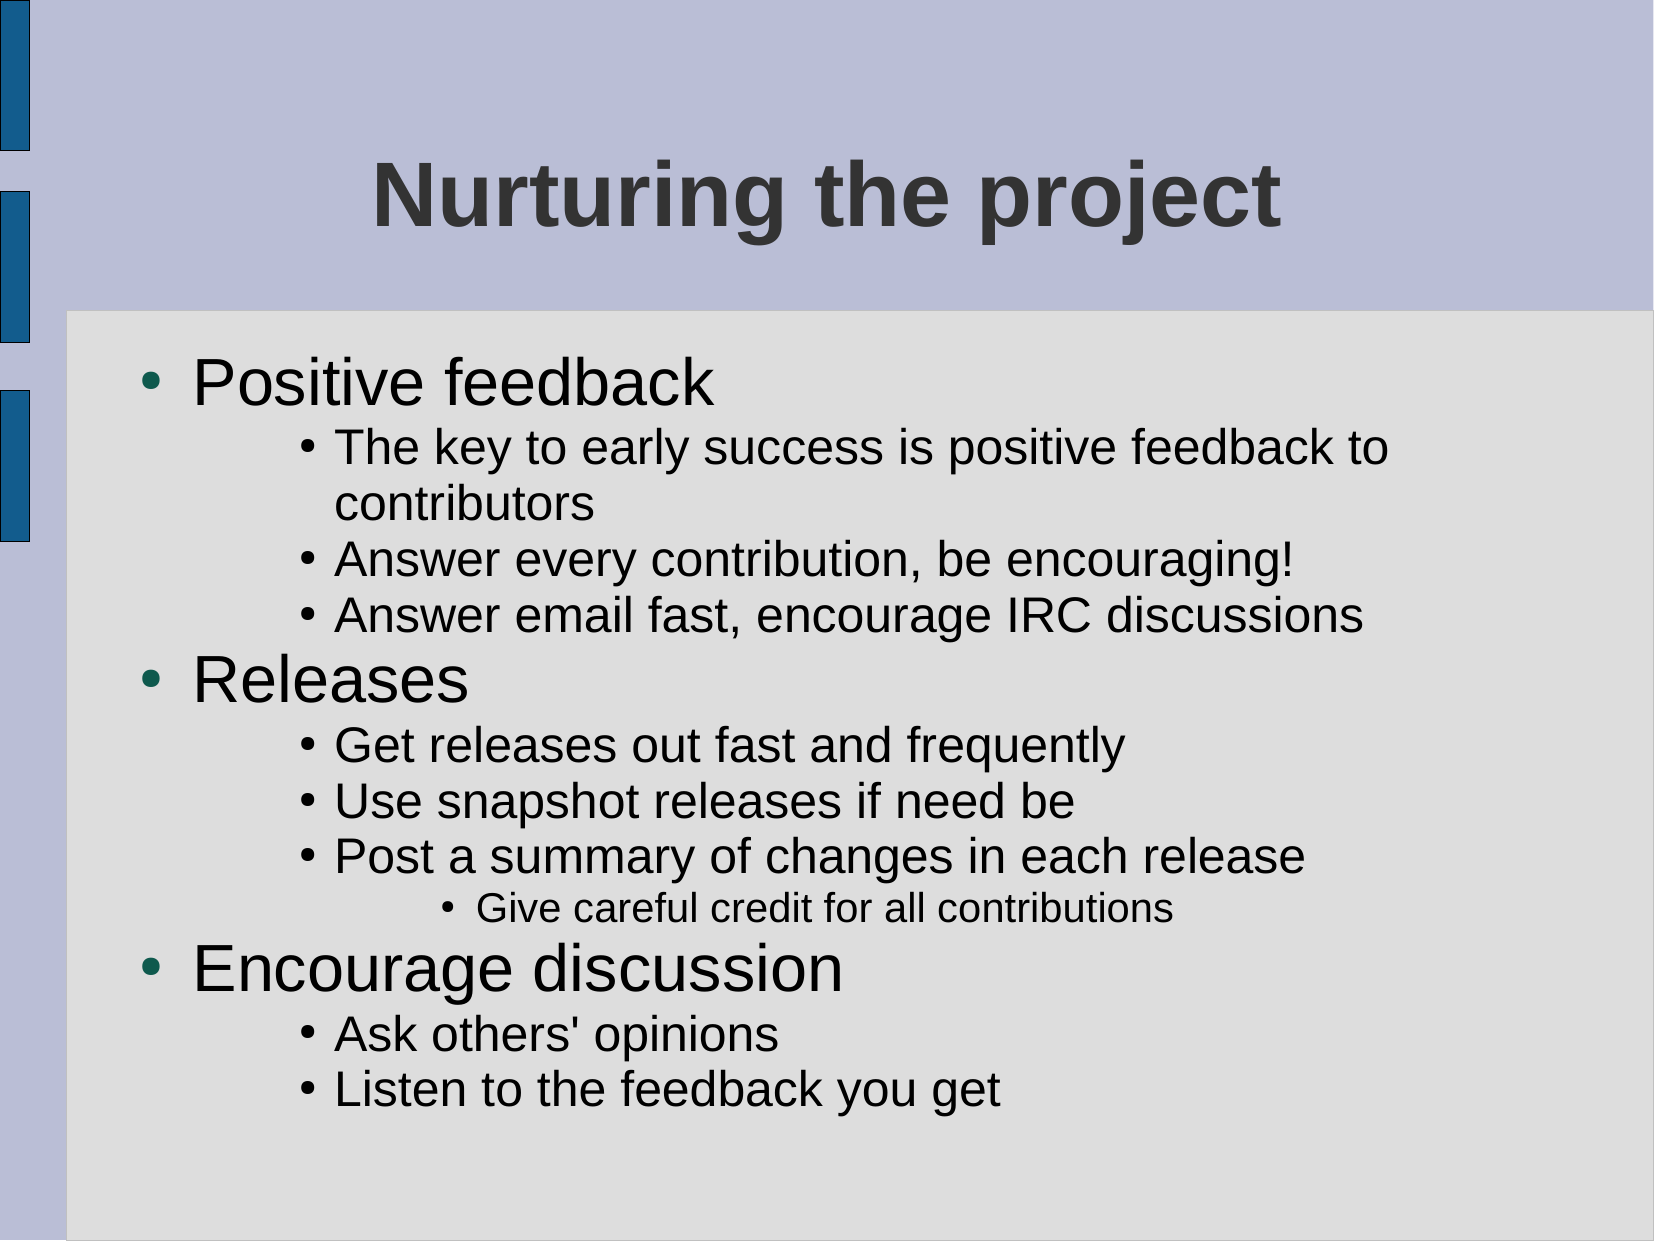

# Nurturing the project
Positive feedback
The key to early success is positive feedback to contributors
Answer every contribution, be encouraging!
Answer email fast, encourage IRC discussions
Releases
Get releases out fast and frequently
Use snapshot releases if need be
Post a summary of changes in each release
Give careful credit for all contributions
Encourage discussion
Ask others' opinions
Listen to the feedback you get